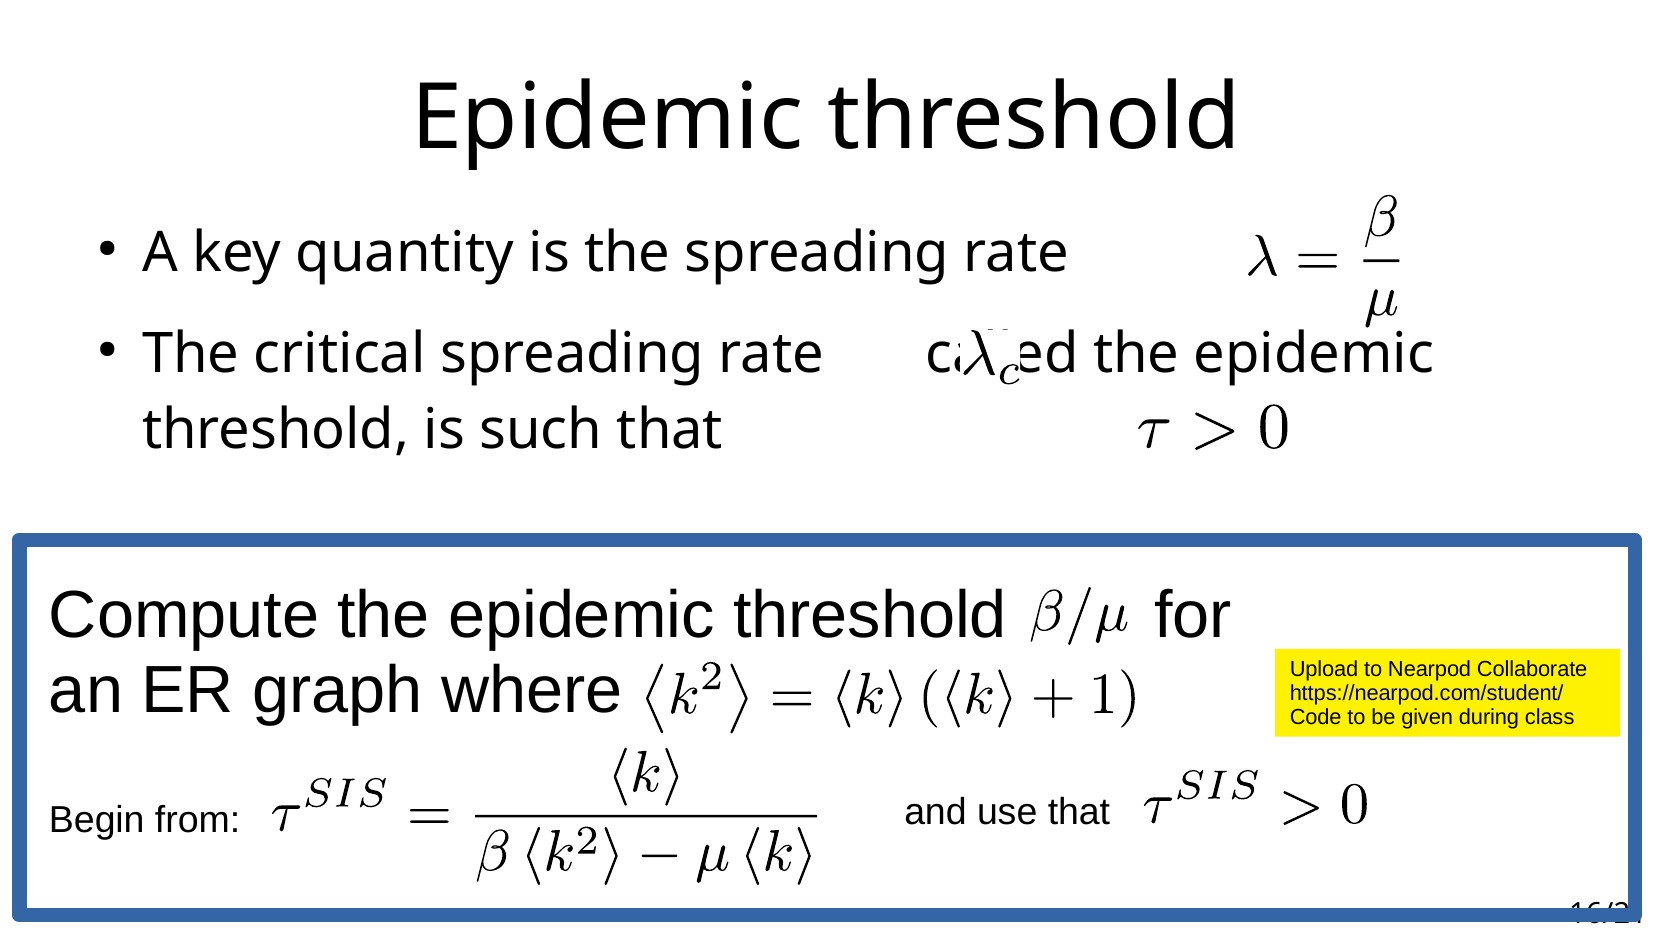

# Epidemic threshold
A key quantity is the spreading rate
The critical spreading rate called the epidemic threshold, is such that
Compute the epidemic threshold for
an ER graph where
Upload to Nearpod Collaborate
https://nearpod.com/student/
Code to be given during class
and use that
Begin from:
16